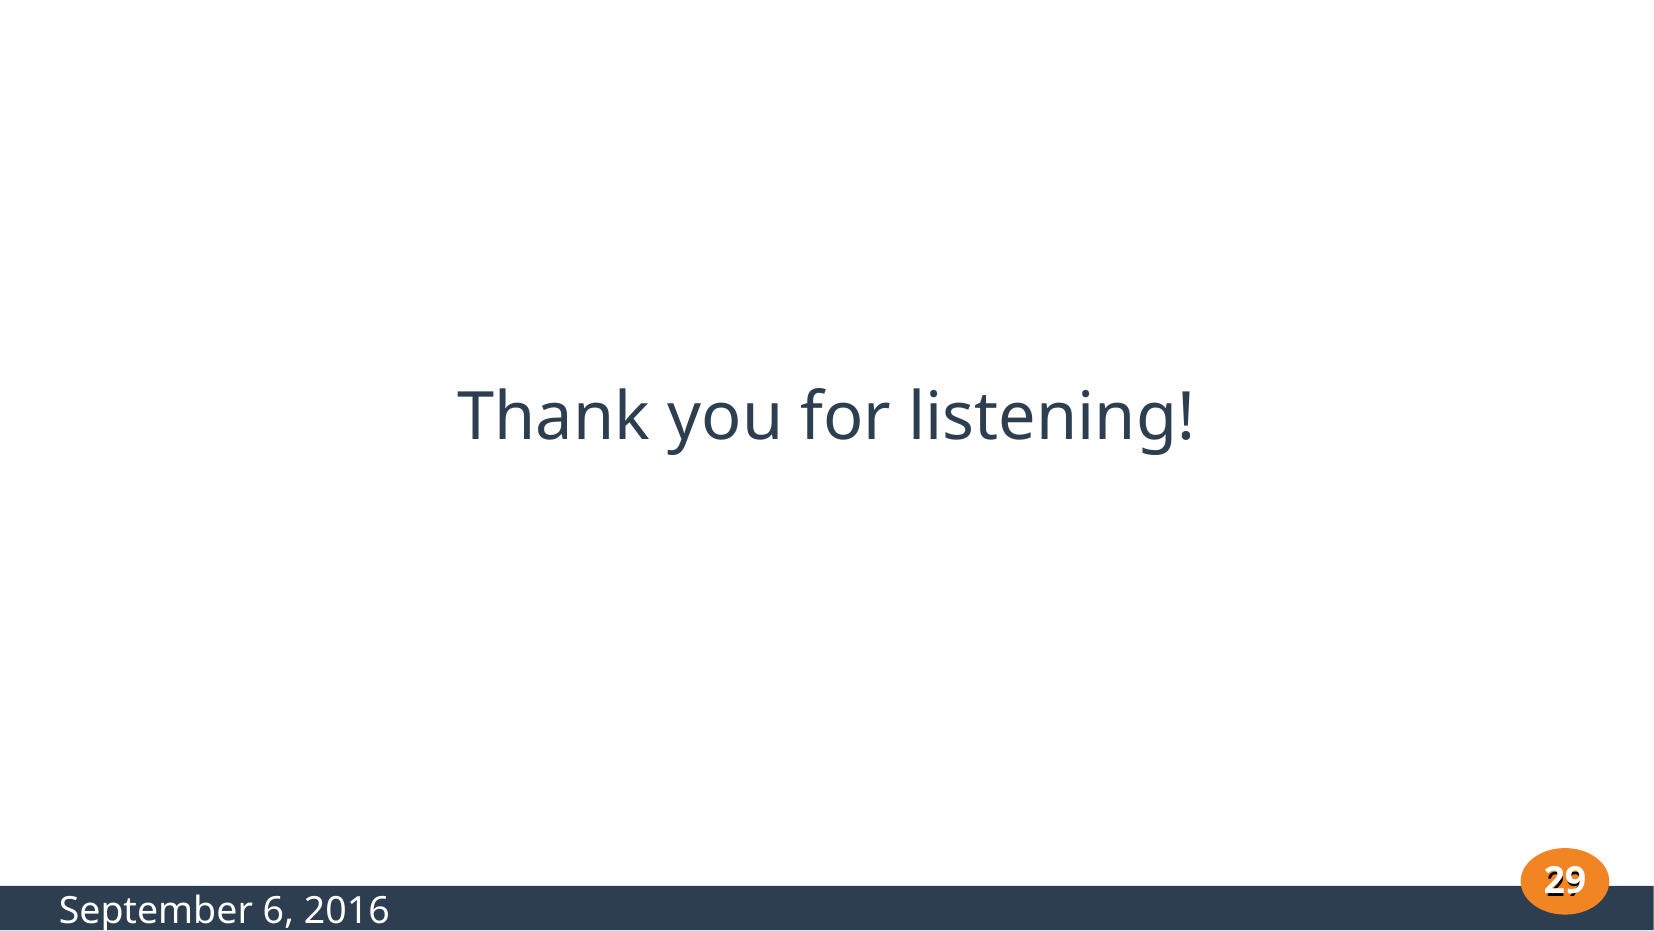

# Thank you for listening!
September 6, 2016